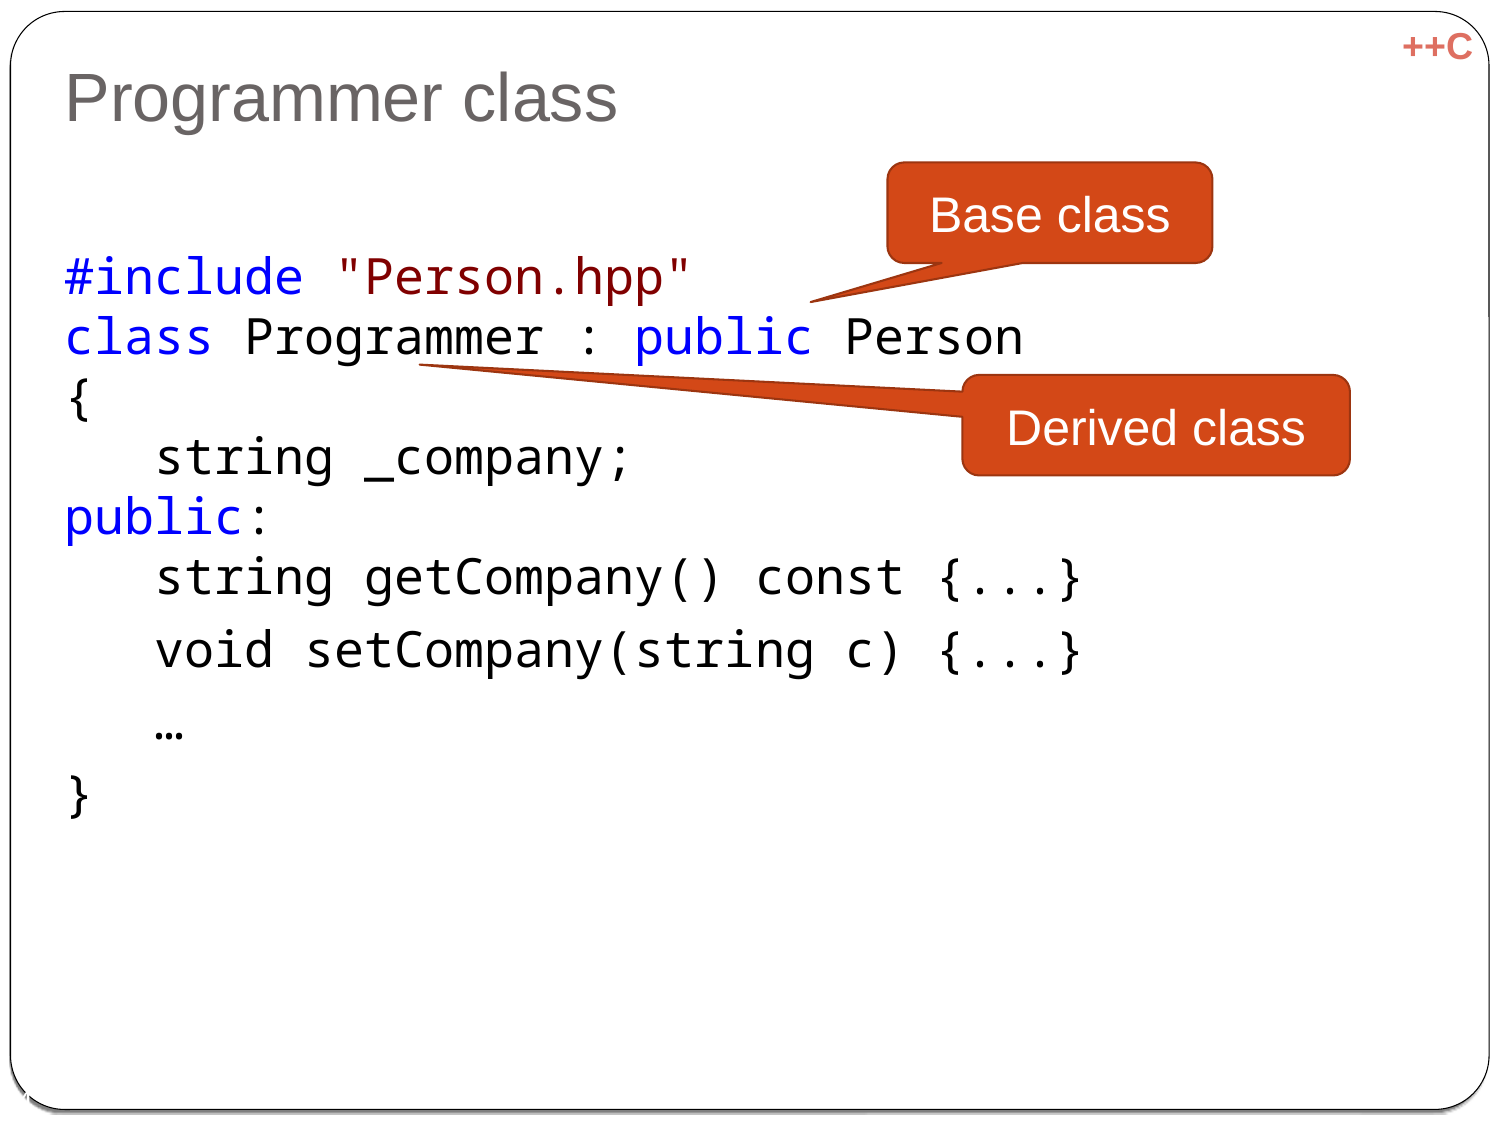

# Programmer class
Base class
#include "Person.hpp"
class Programmer : public Person
{
   string _company;
public:
 string getCompany() const {...}
 void setCompany(string c) {...}
 …
}
Derived class